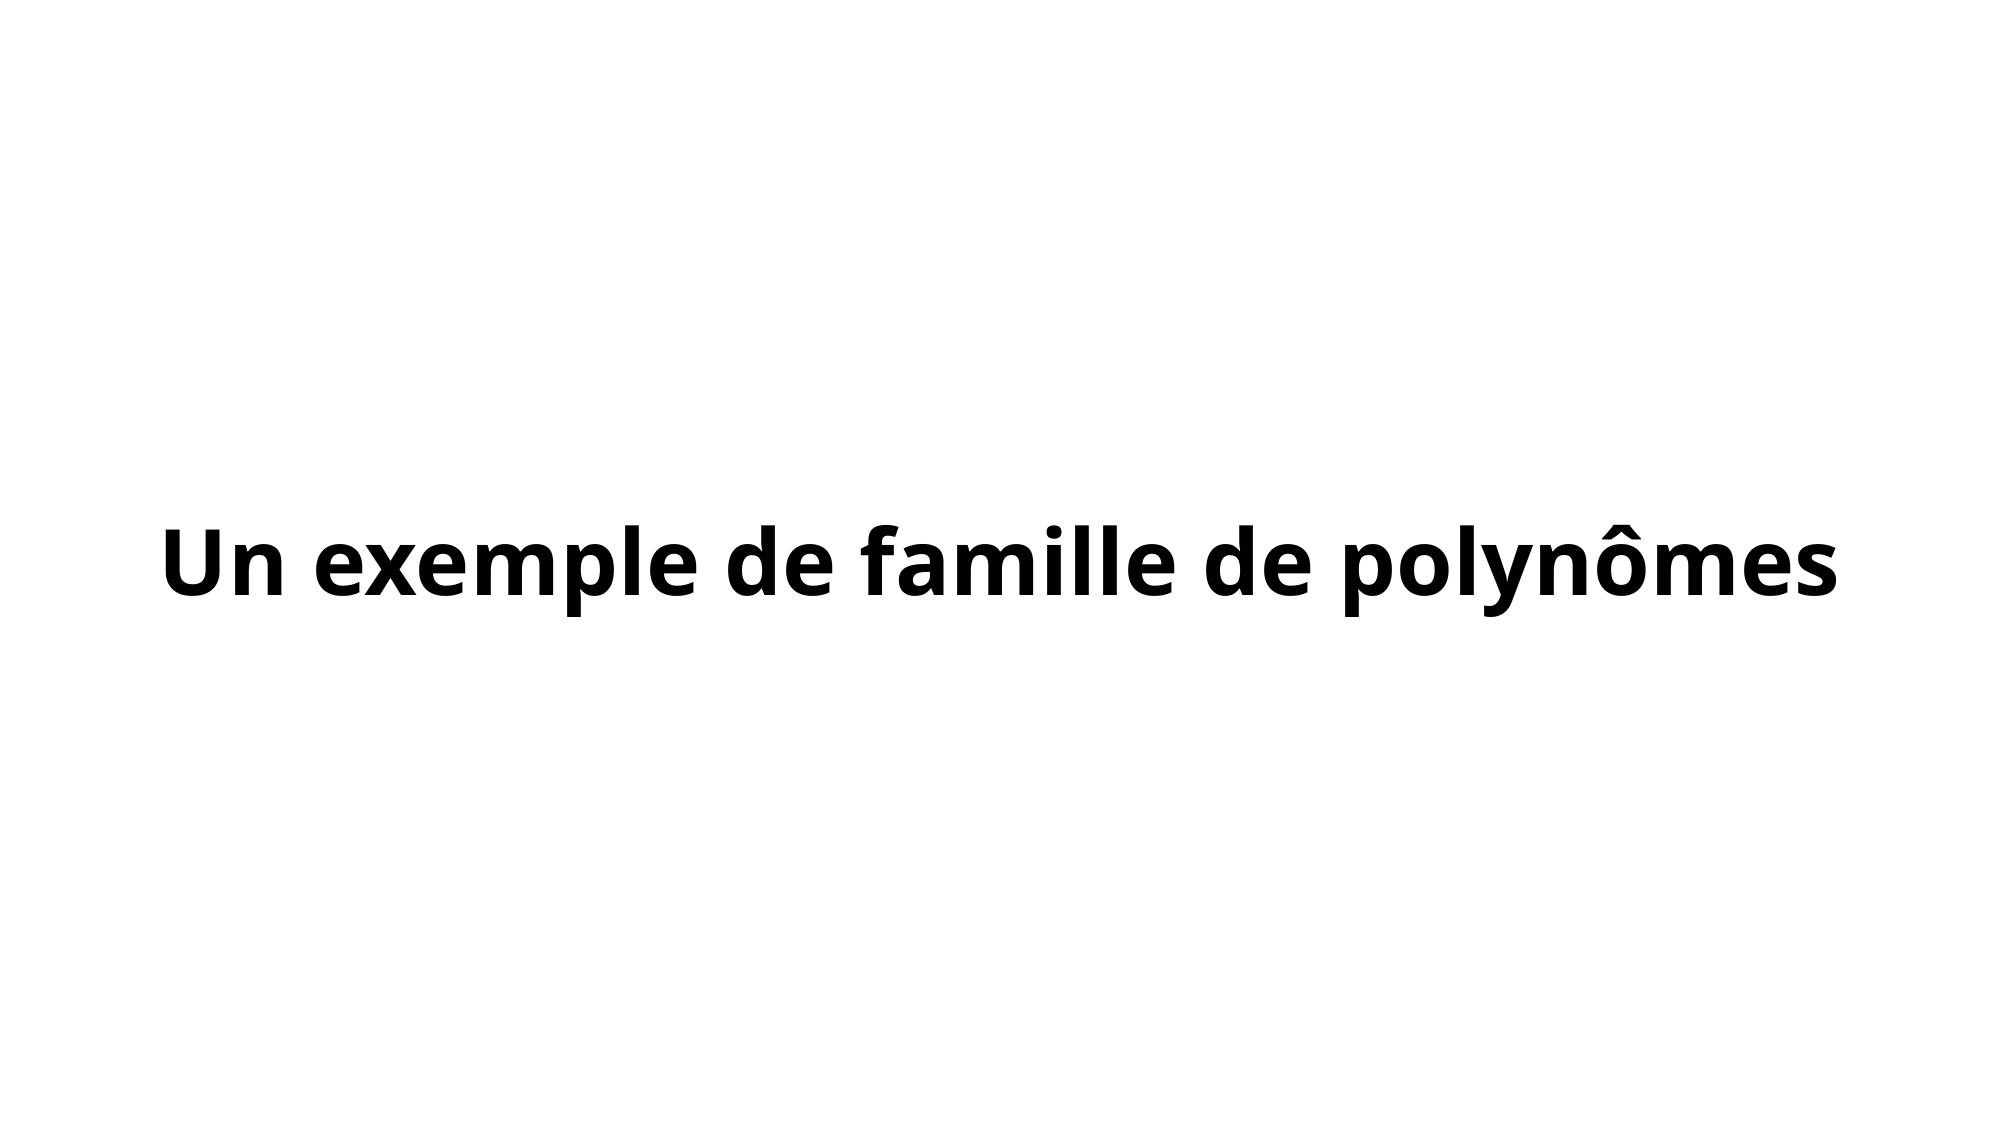

# Un exemple de famille de polynômes